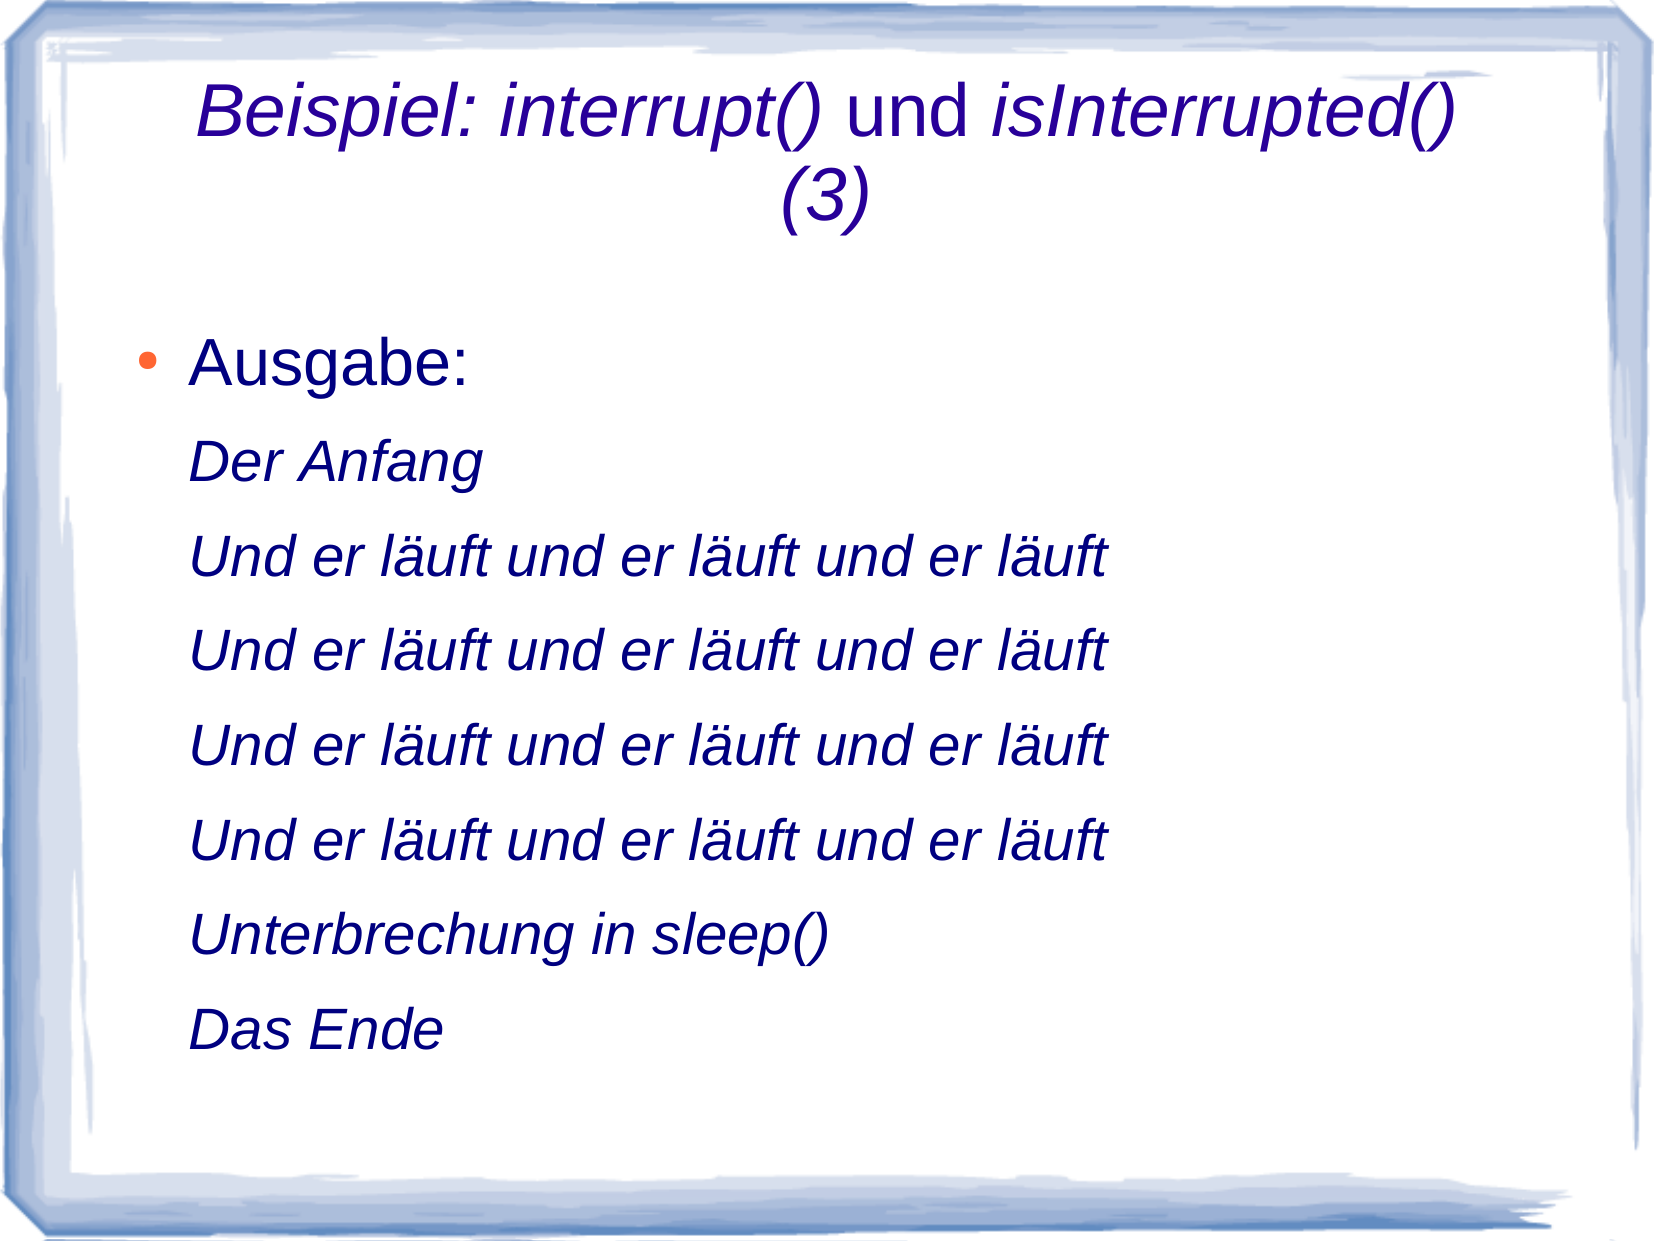

# Beispiel: interrupt() und isInterrupted() (3)
Ausgabe:
Der Anfang
Und er läuft und er läuft und er läuft
Und er läuft und er läuft und er läuft
Und er läuft und er läuft und er läuft
Und er läuft und er läuft und er läuft
Unterbrechung in sleep()
Das Ende